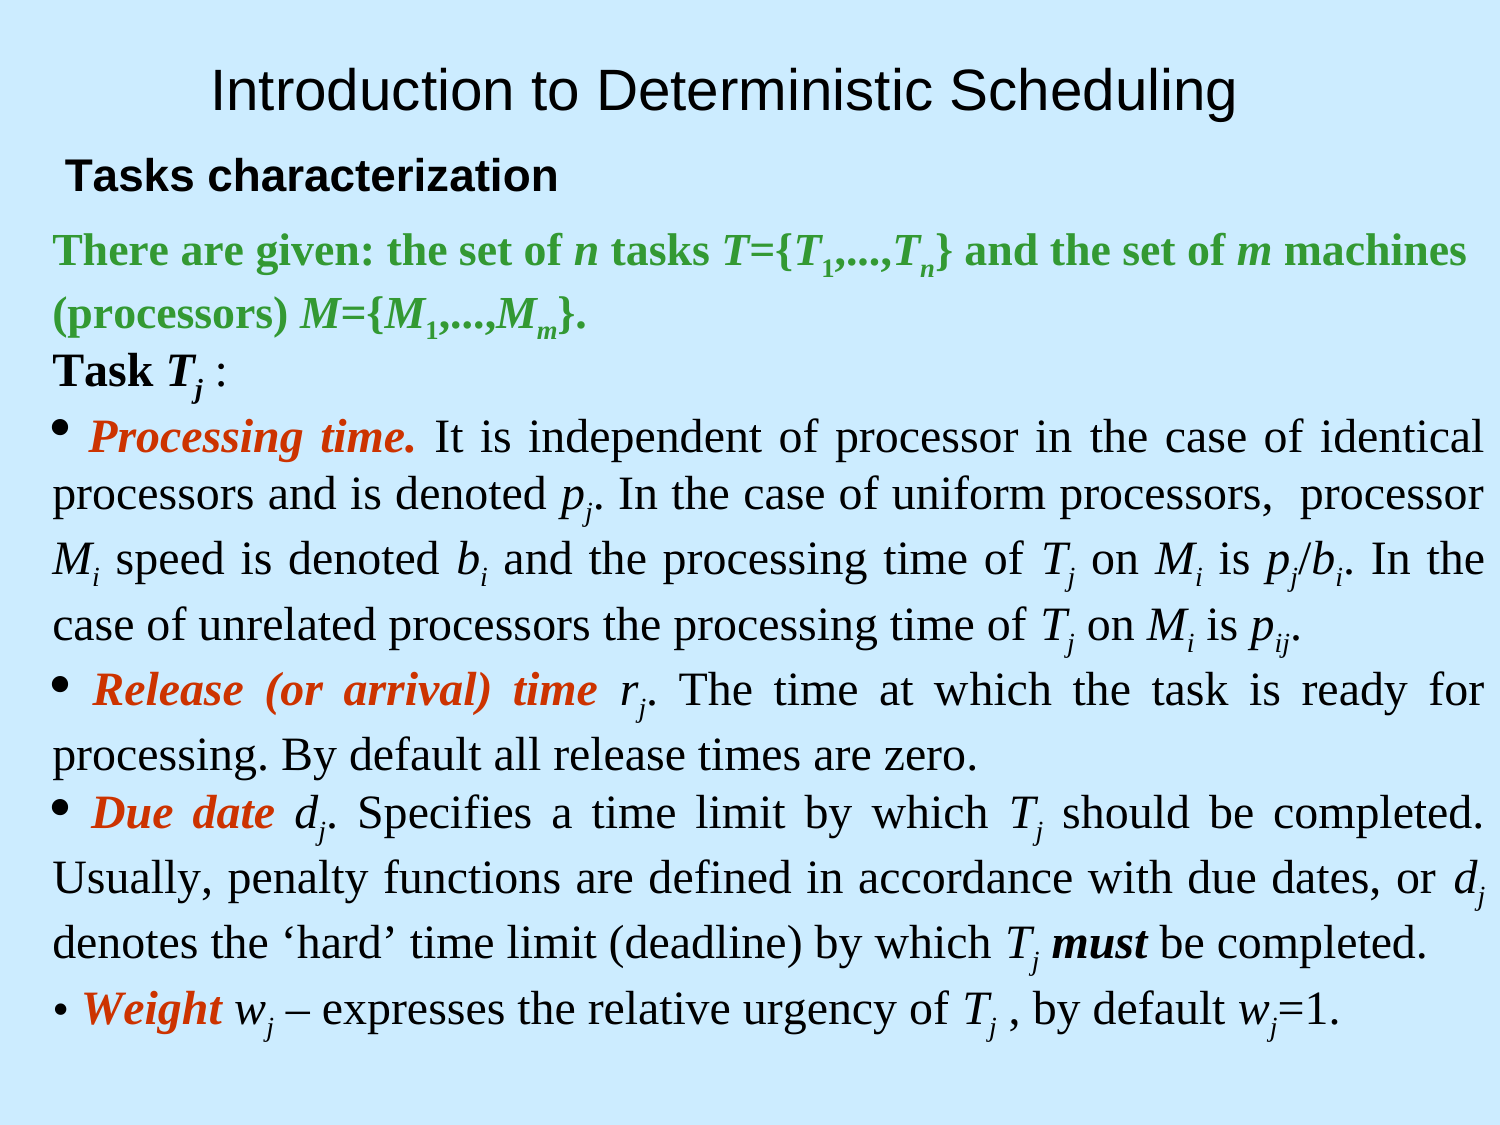

# Introduction to Deterministic Scheduling
Tasks characterization
There are given: the set of n tasks T={T1,...,Tn} and the set of m machines (processors) M={M1,...,Mm}.
Task Tj :
 Processing time. It is independent of processor in the case of identical processors and is denoted pj. In the case of uniform processors, processor Mi speed is denoted bi and the processing time of Tj on Mi is pj/bi. In the case of unrelated processors the processing time of Tj on Mi is pij.
 Release (or arrival) time rj. The time at which the task is ready for processing. By default all release times are zero.
 Due date dj. Specifies a time limit by which Tj should be completed. Usually, penalty functions are defined in accordance with due dates, or dj denotes the ‘hard’ time limit (deadline) by which Tj must be completed.
 Weight wj – expresses the relative urgency of Tj , by default wj=1.